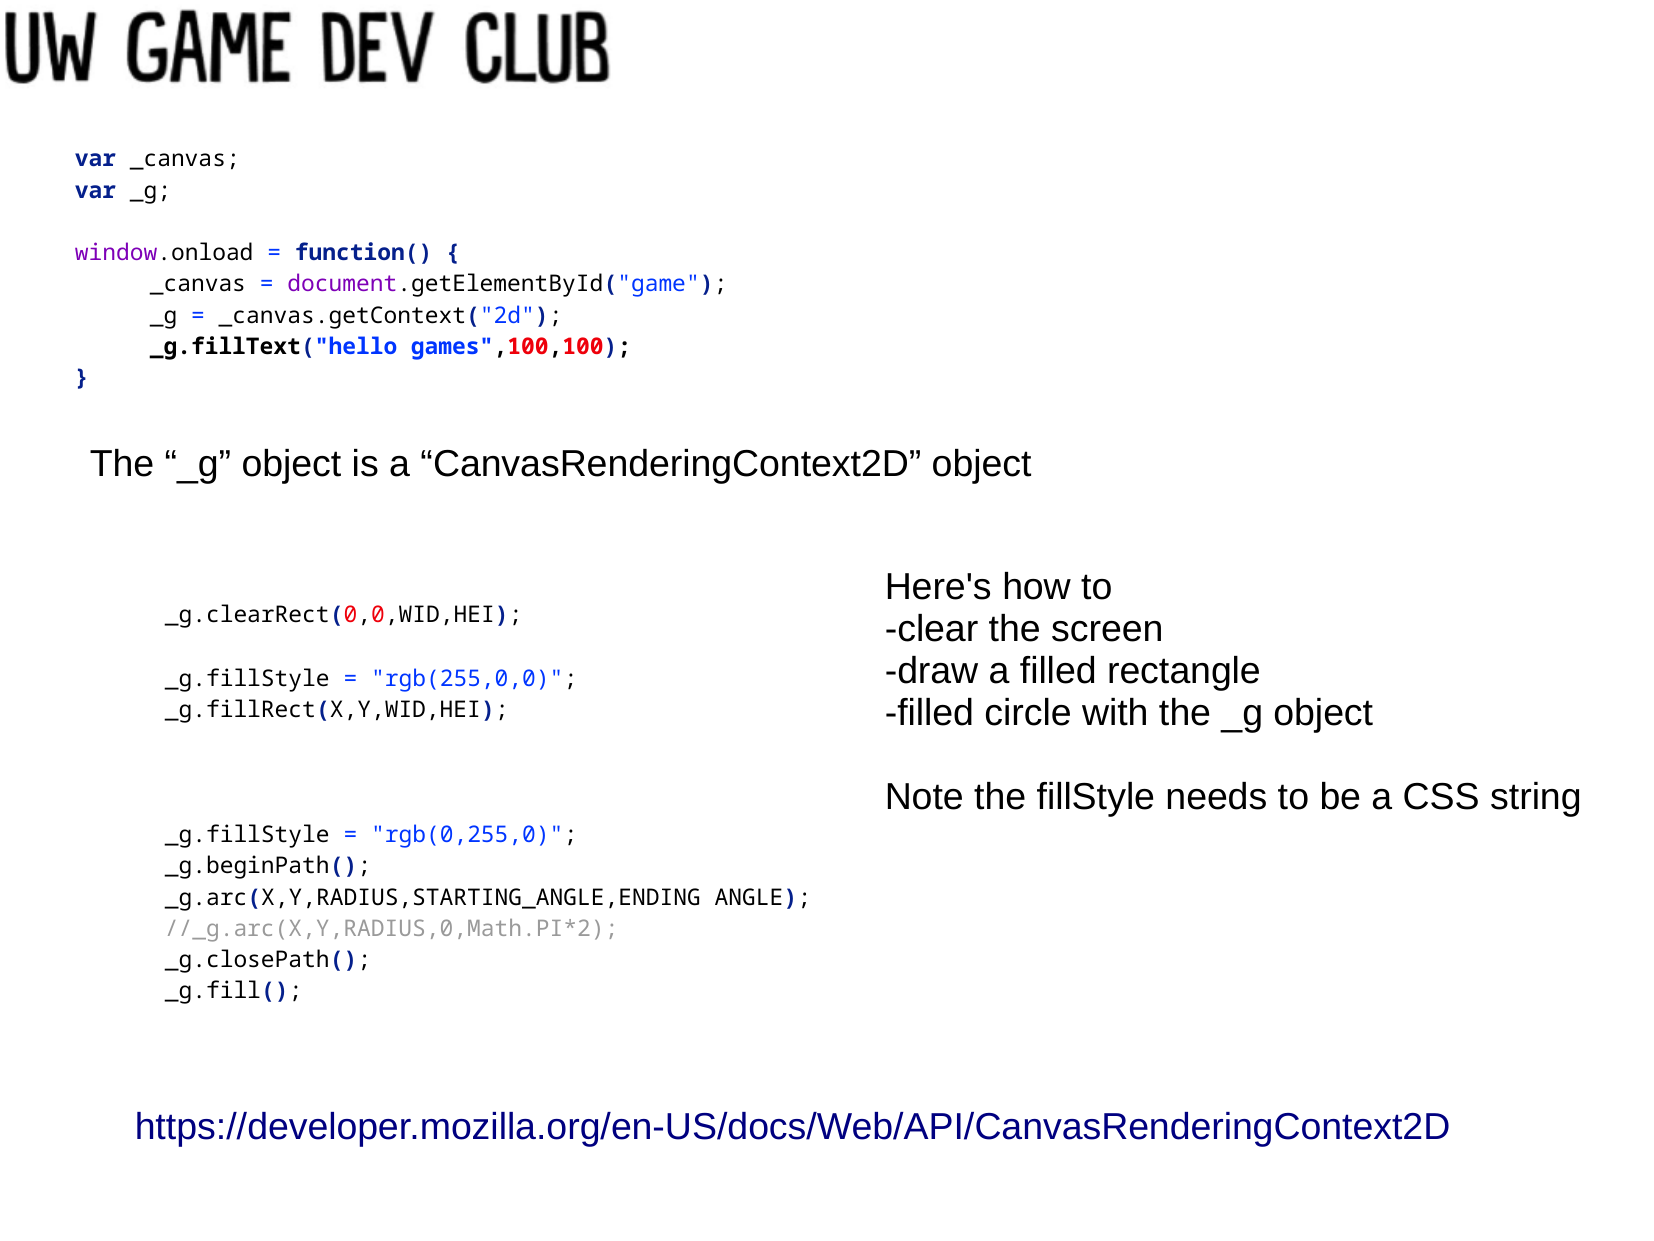

var _canvas;
var _g;
window.onload = function() {
	_canvas = document.getElementById("game");
	_g = _canvas.getContext("2d");
	_g.fillText("hello games",100,100);
}
The “_g” object is a “CanvasRenderingContext2D” object
Here's how to
-clear the screen
-draw a filled rectangle
-filled circle with the _g object
Note the fillStyle needs to be a CSS string
	_g.clearRect(0,0,WID,HEI);
	_g.fillStyle = "rgb(255,0,0)";
	_g.fillRect(X,Y,WID,HEI);
	_g.fillStyle = "rgb(0,255,0)";
	_g.beginPath();
	_g.arc(X,Y,RADIUS,STARTING_ANGLE,ENDING ANGLE);
	//_g.arc(X,Y,RADIUS,0,Math.PI*2);
	_g.closePath();
	_g.fill();
https://developer.mozilla.org/en-US/docs/Web/API/CanvasRenderingContext2D